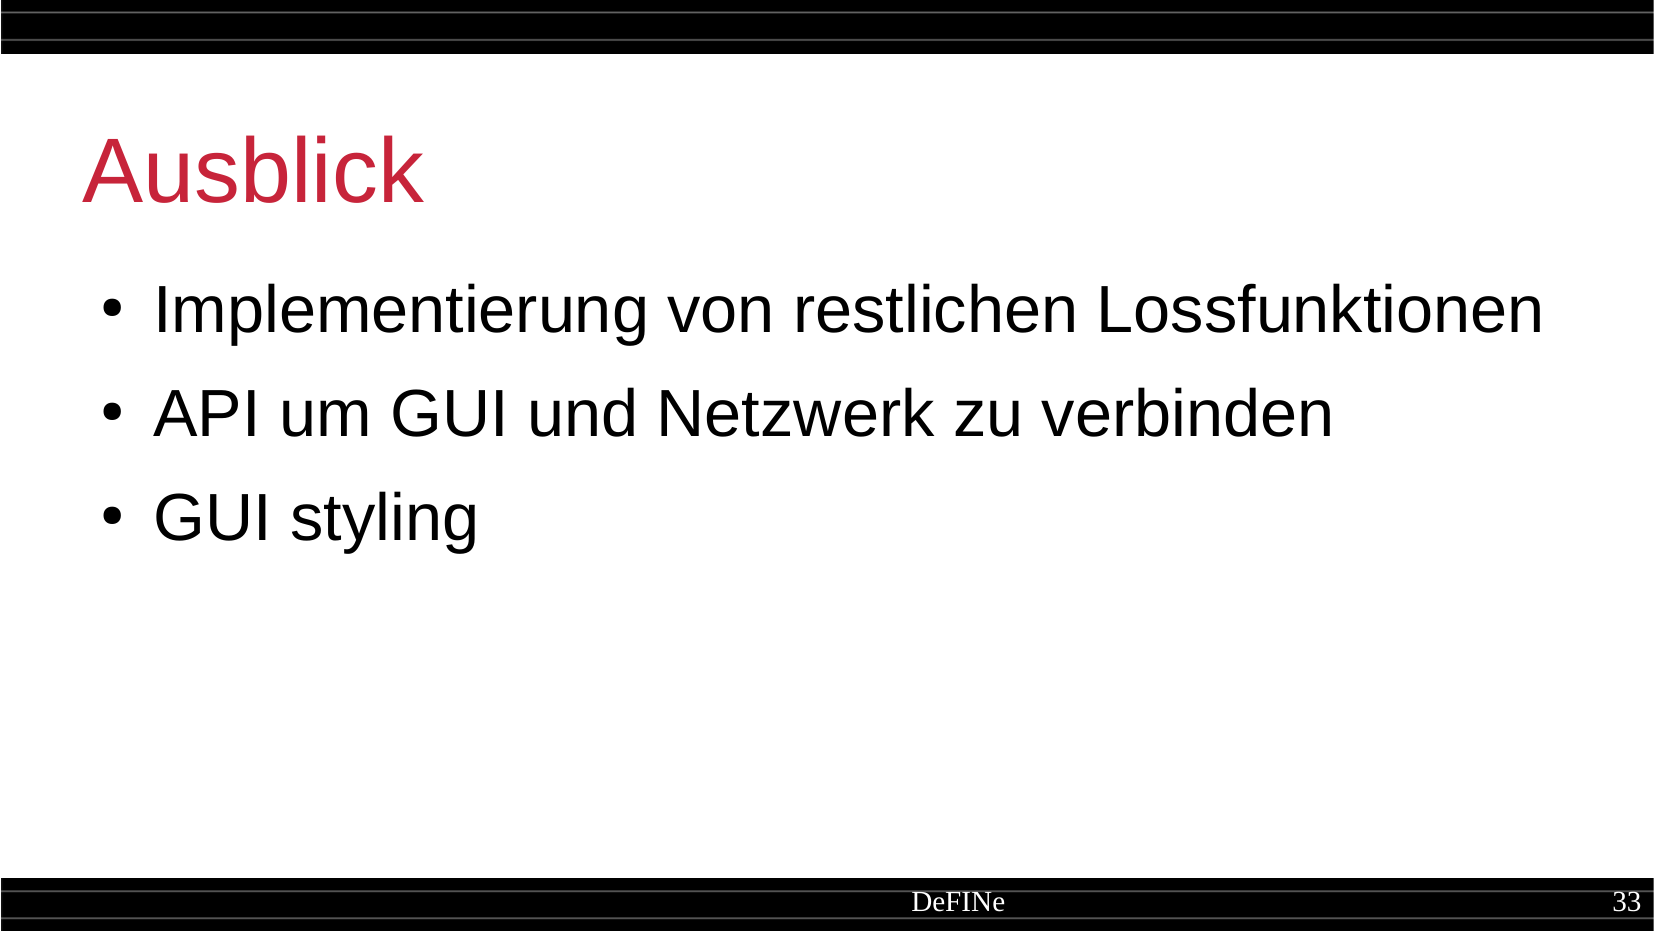

# Ausblick
Implementierung von restlichen Lossfunktionen
API um GUI und Netzwerk zu verbinden
GUI styling